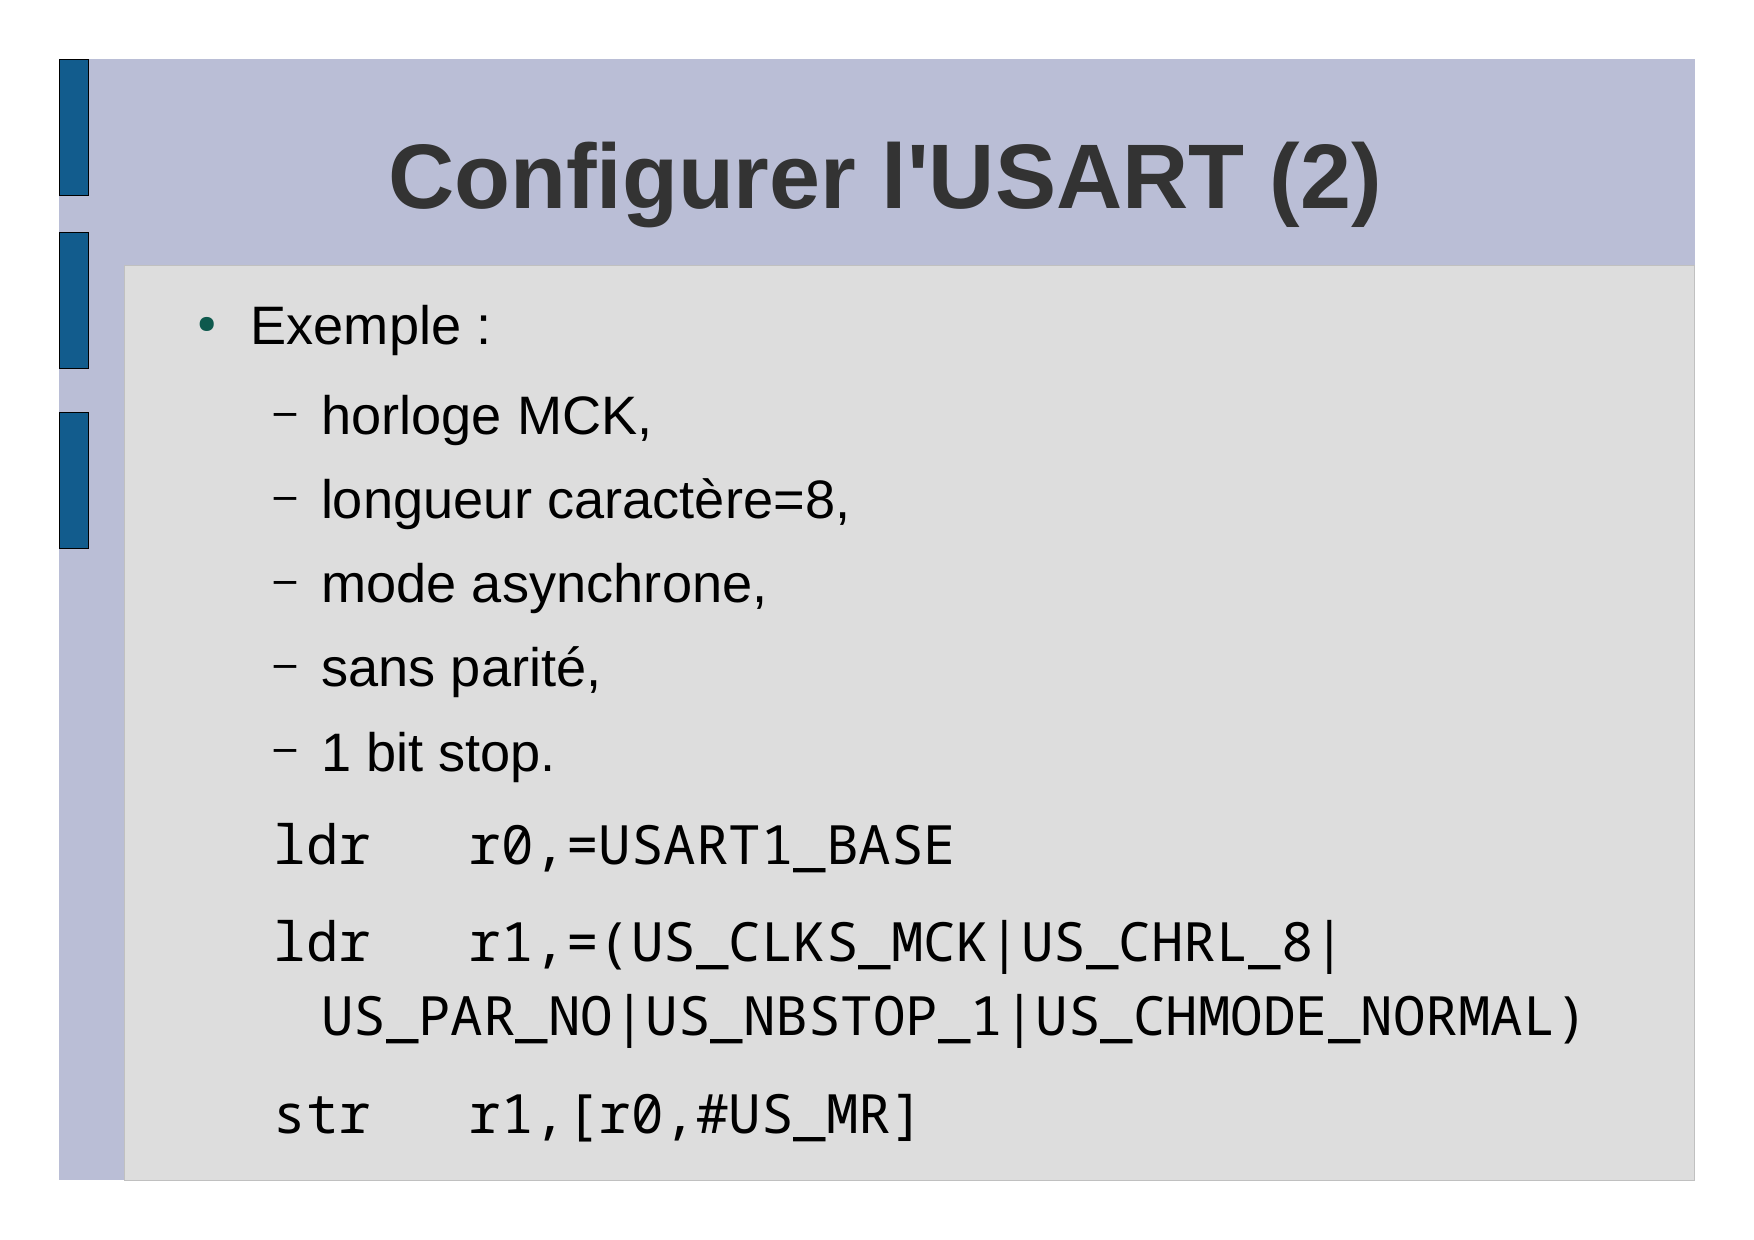

# Configurer l'USART (2)
Exemple :
horloge MCK,
longueur caractère=8,
mode asynchrone,
sans parité,
1 bit stop.
ldr r0,=USART1_BASE
ldr 	r1,=(US_CLKS_MCK|US_CHRL_8|US_PAR_NO|US_NBSTOP_1|US_CHMODE_NORMAL)
str 	r1,[r0,#US_MR]